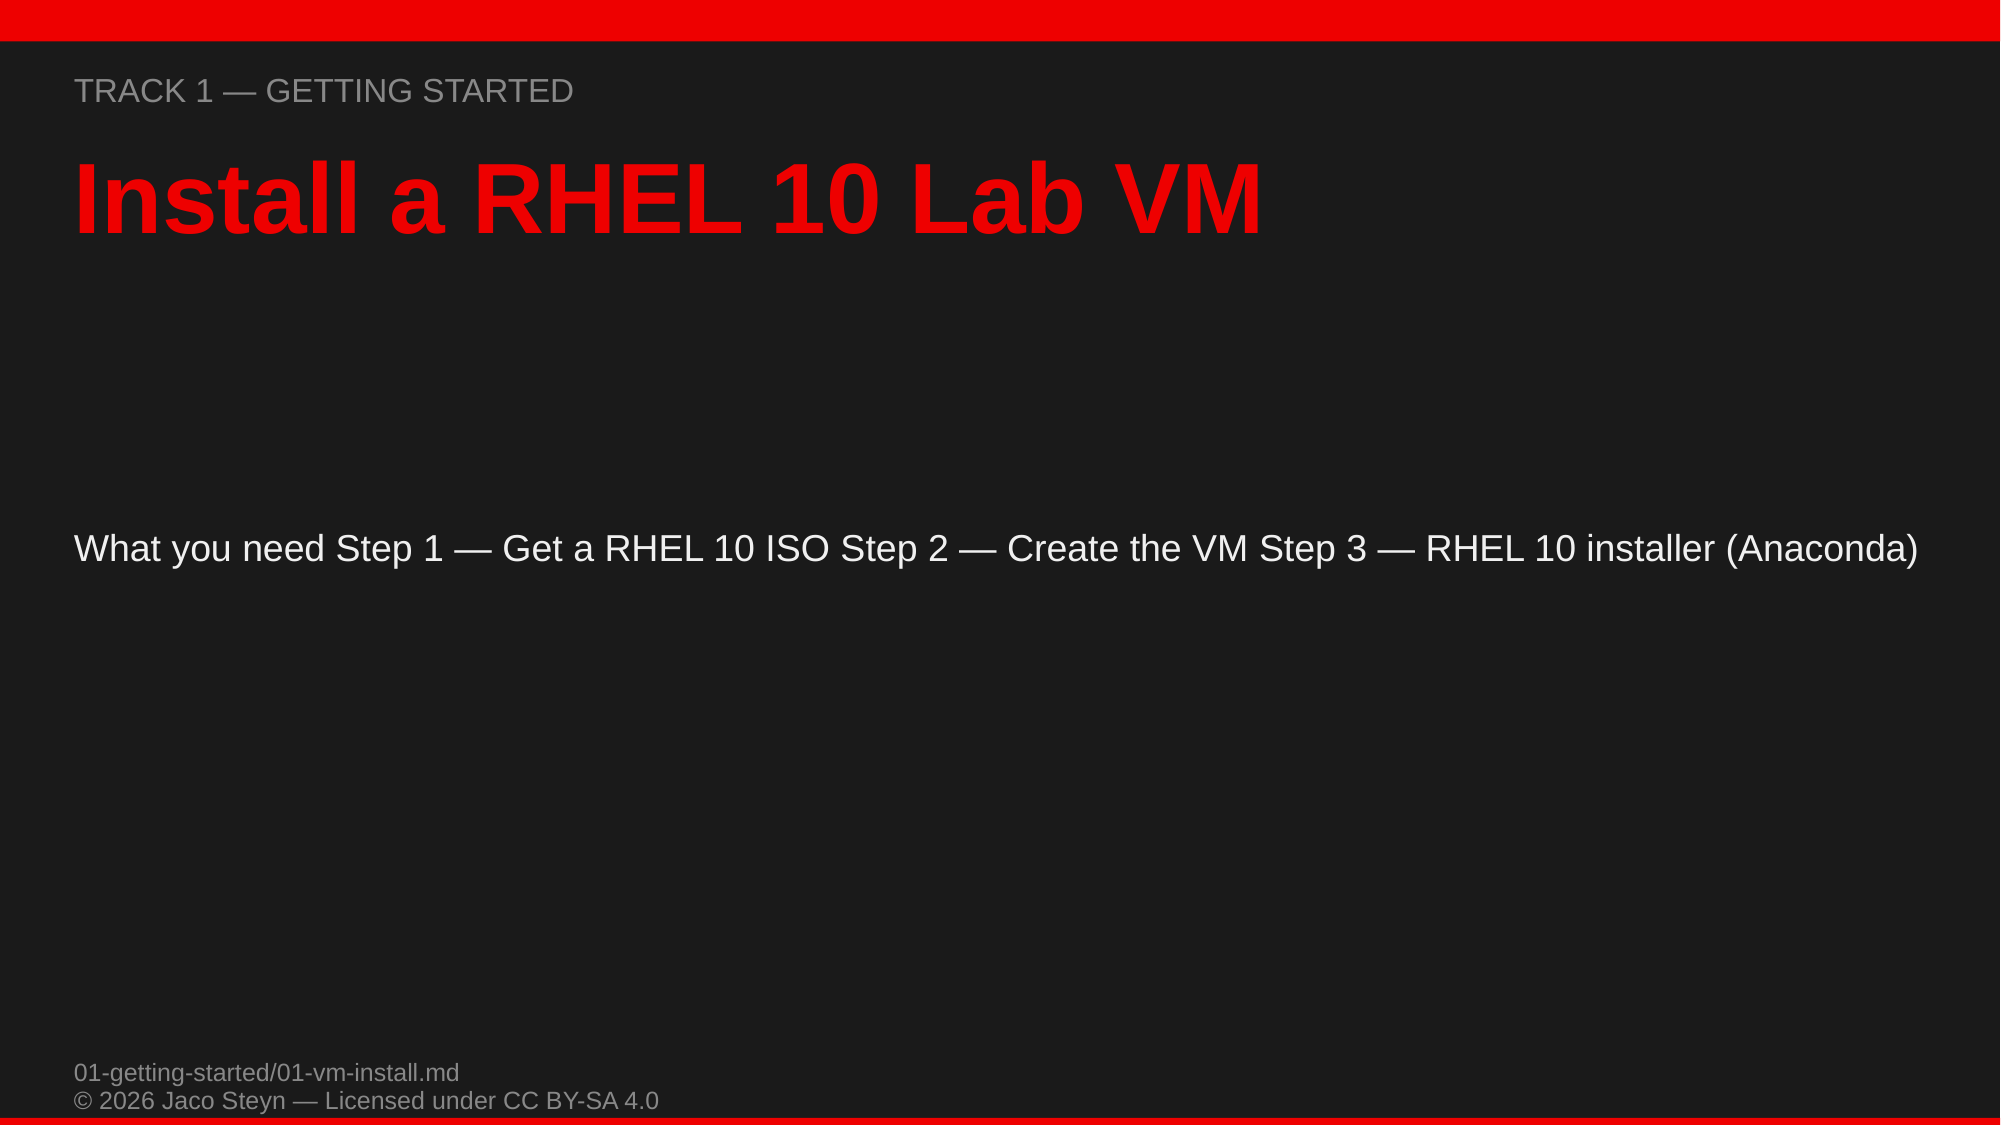

TRACK 1 — GETTING STARTED
Install a RHEL 10 Lab VM
What you need Step 1 — Get a RHEL 10 ISO Step 2 — Create the VM Step 3 — RHEL 10 installer (Anaconda)
01-getting-started/01-vm-install.md
© 2026 Jaco Steyn — Licensed under CC BY-SA 4.0